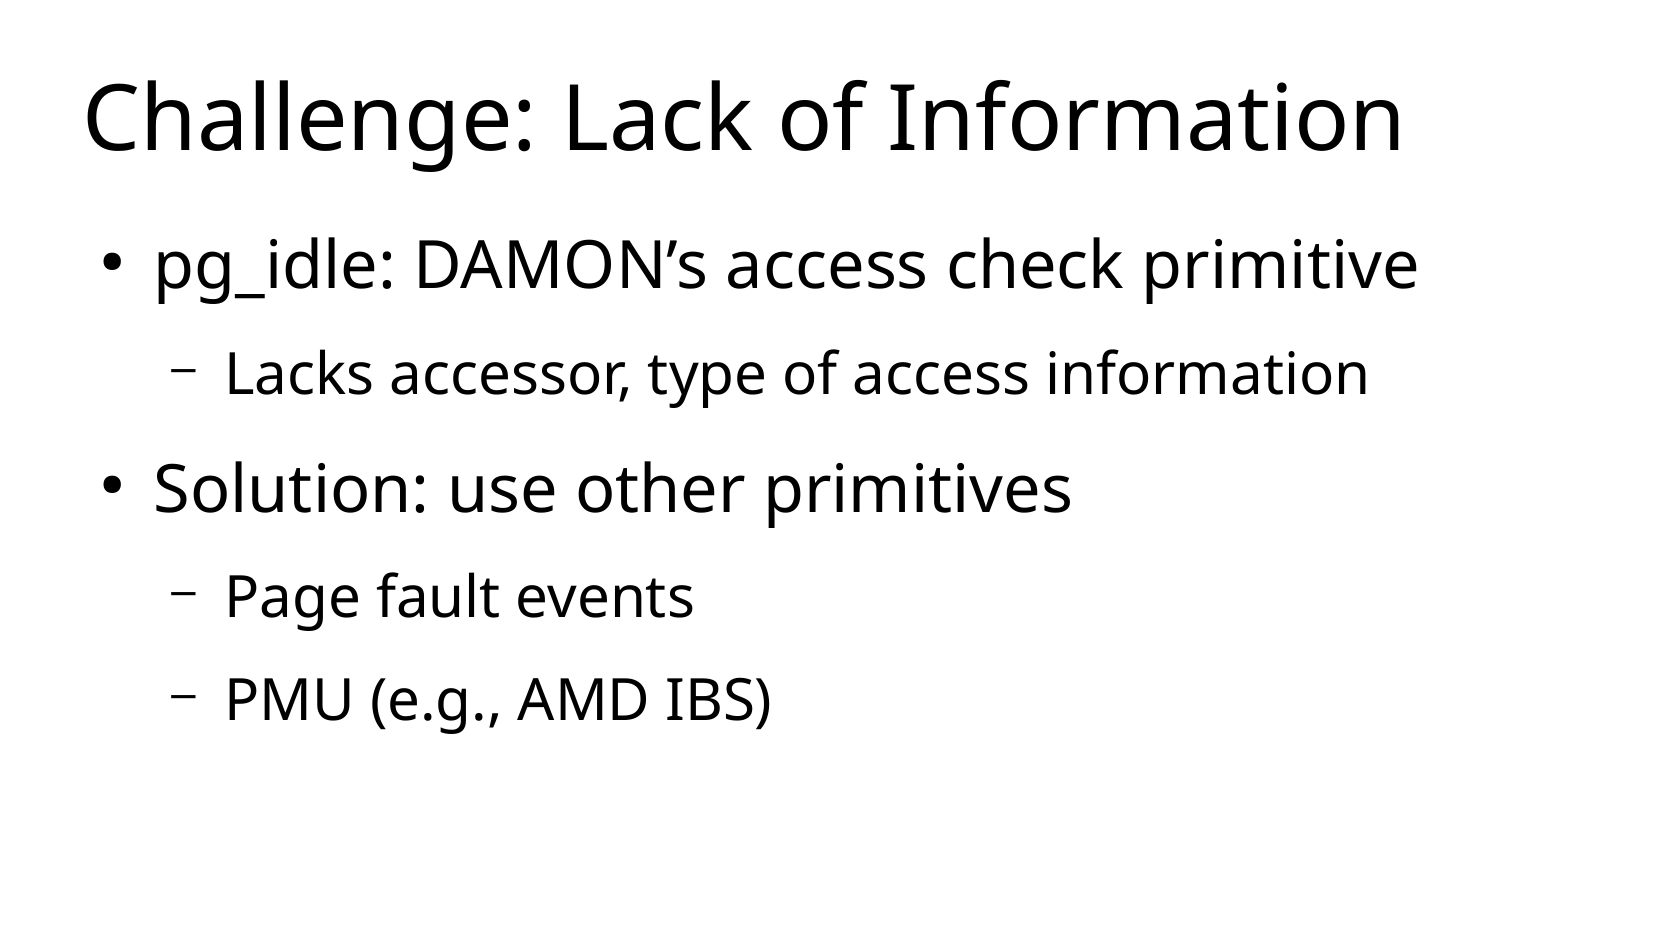

# Challenge: Lack of Information
pg_idle: DAMON’s access check primitive
Lacks accessor, type of access information
Solution: use other primitives
Page fault events
PMU (e.g., AMD IBS)